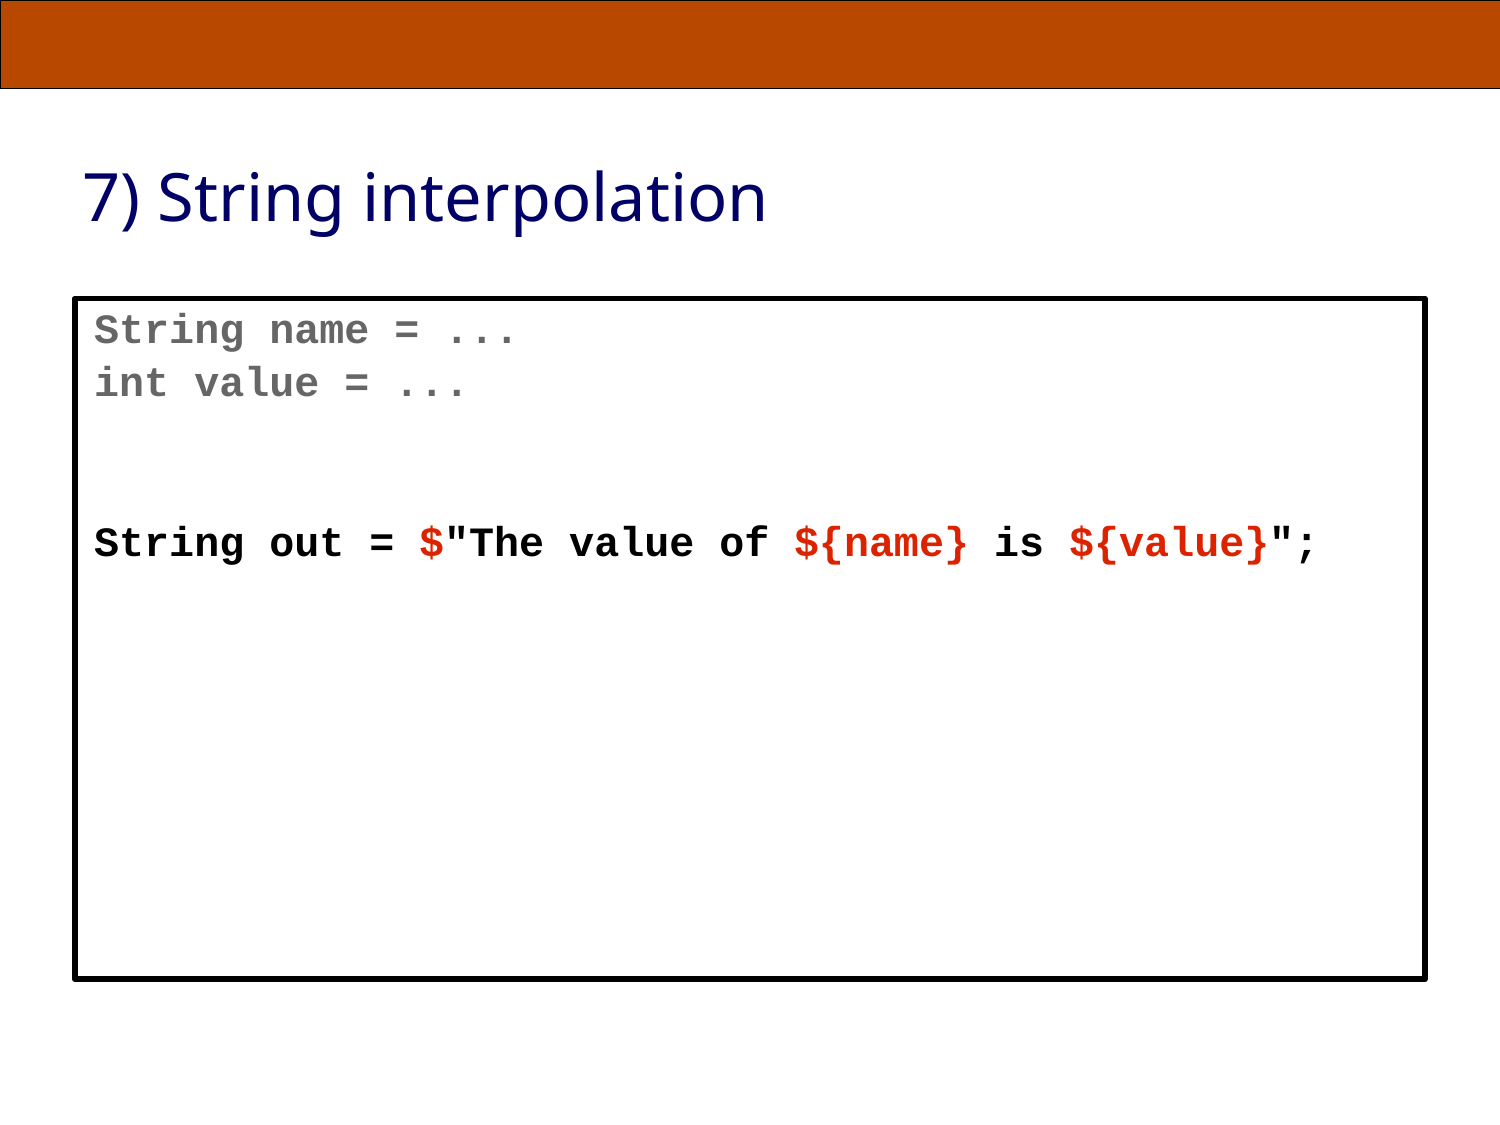

# 7) String interpolation
String name = ...
int value = ...
String out = $"The value of ${name} is ${value}";